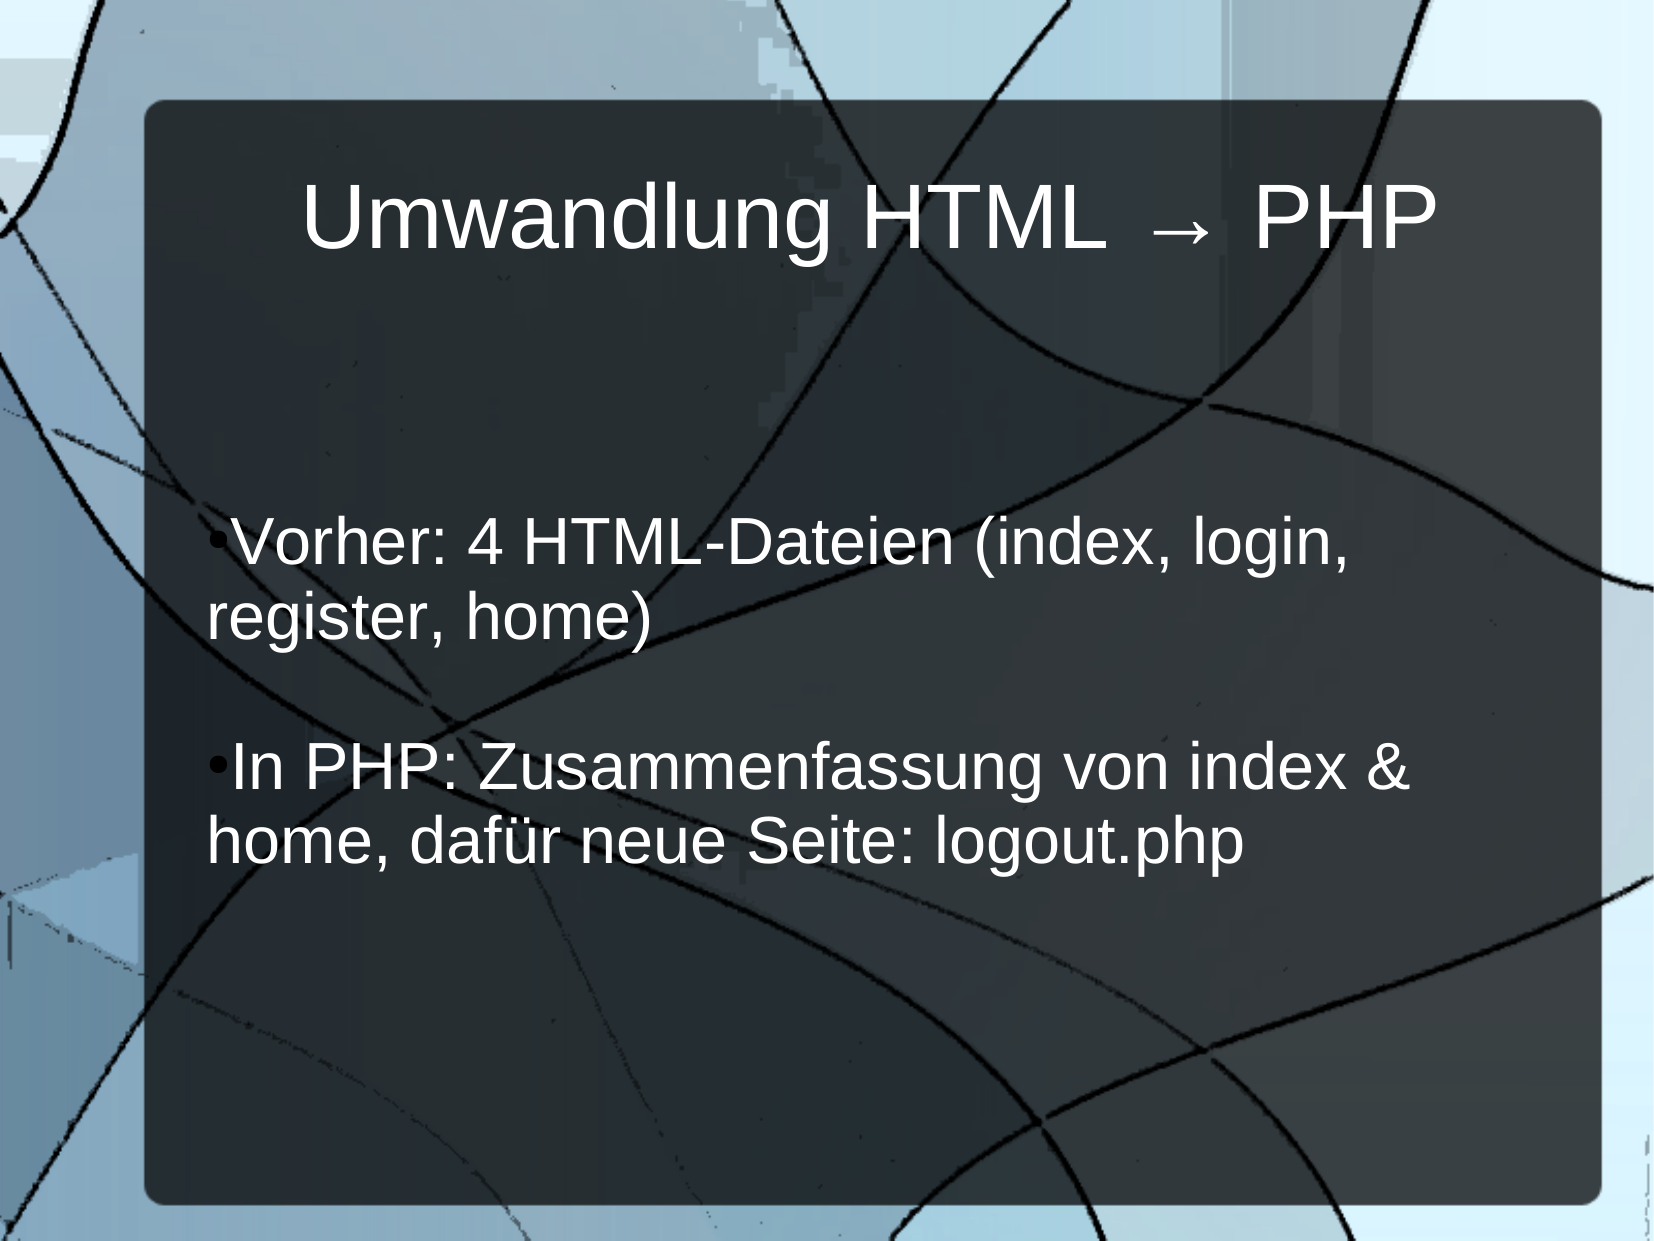

# Umwandlung HTML → PHP
Vorher: 4 HTML-Dateien (index, login, register, home)
In PHP: Zusammenfassung von index & home, dafür neue Seite: logout.php